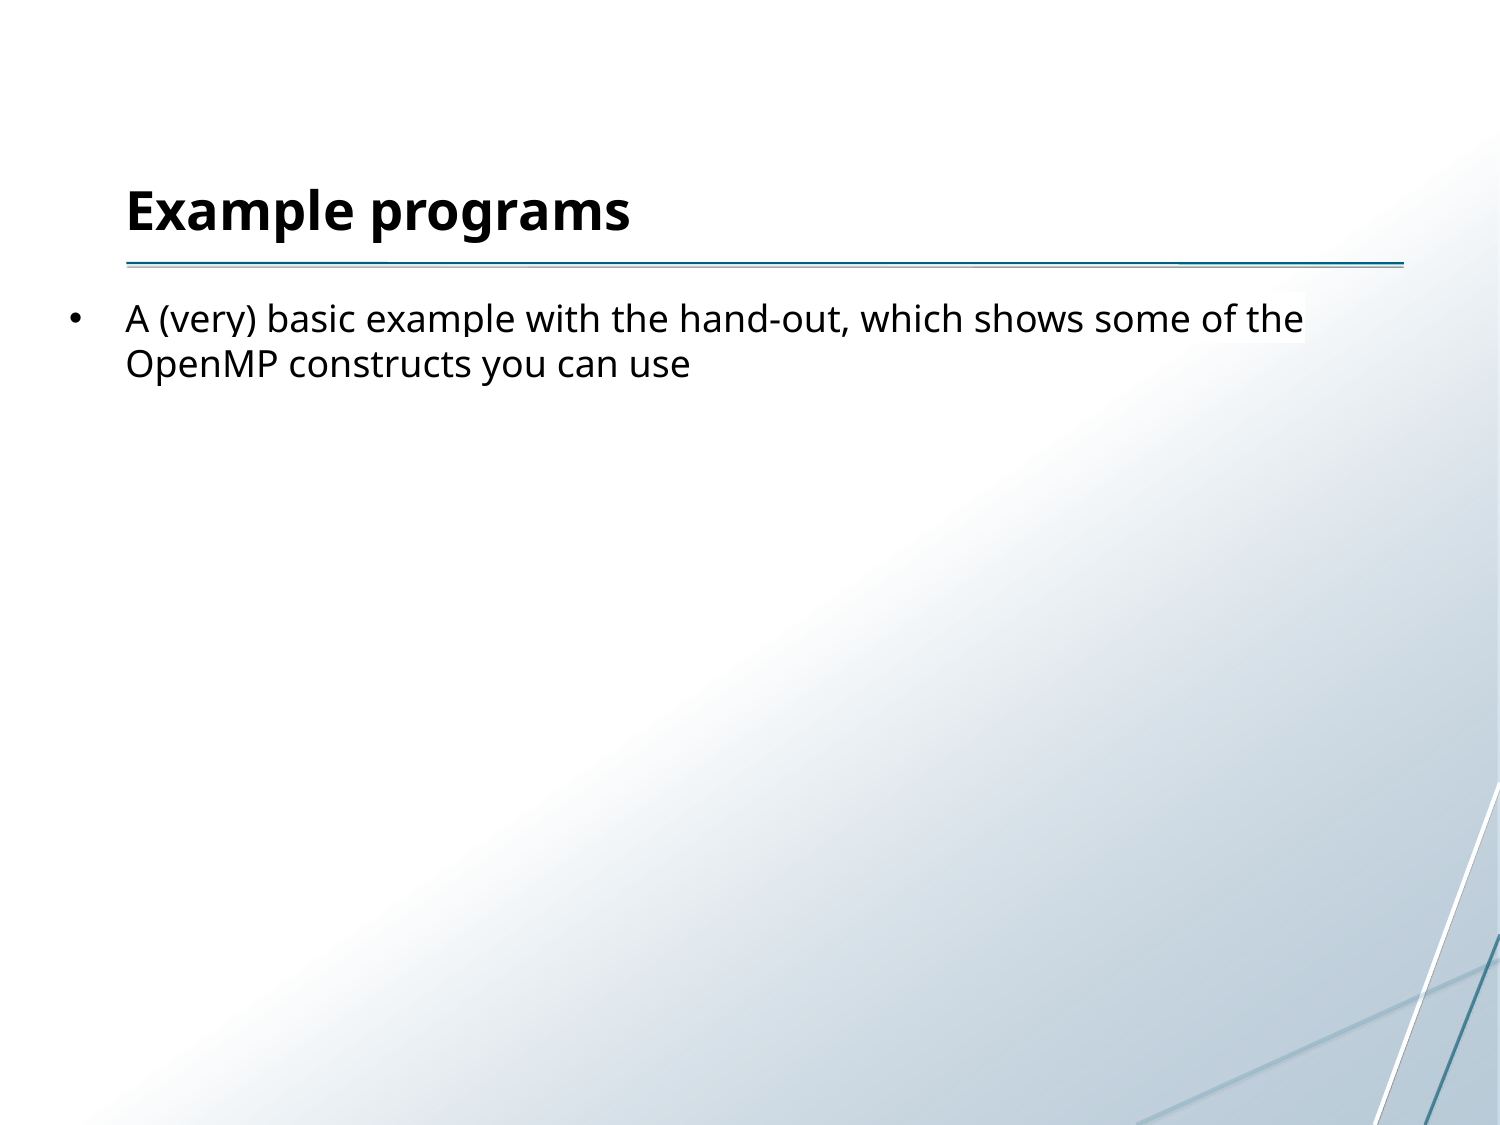

# Example programs
A (very) basic example with the hand-out, which shows some of the OpenMP constructs you can use